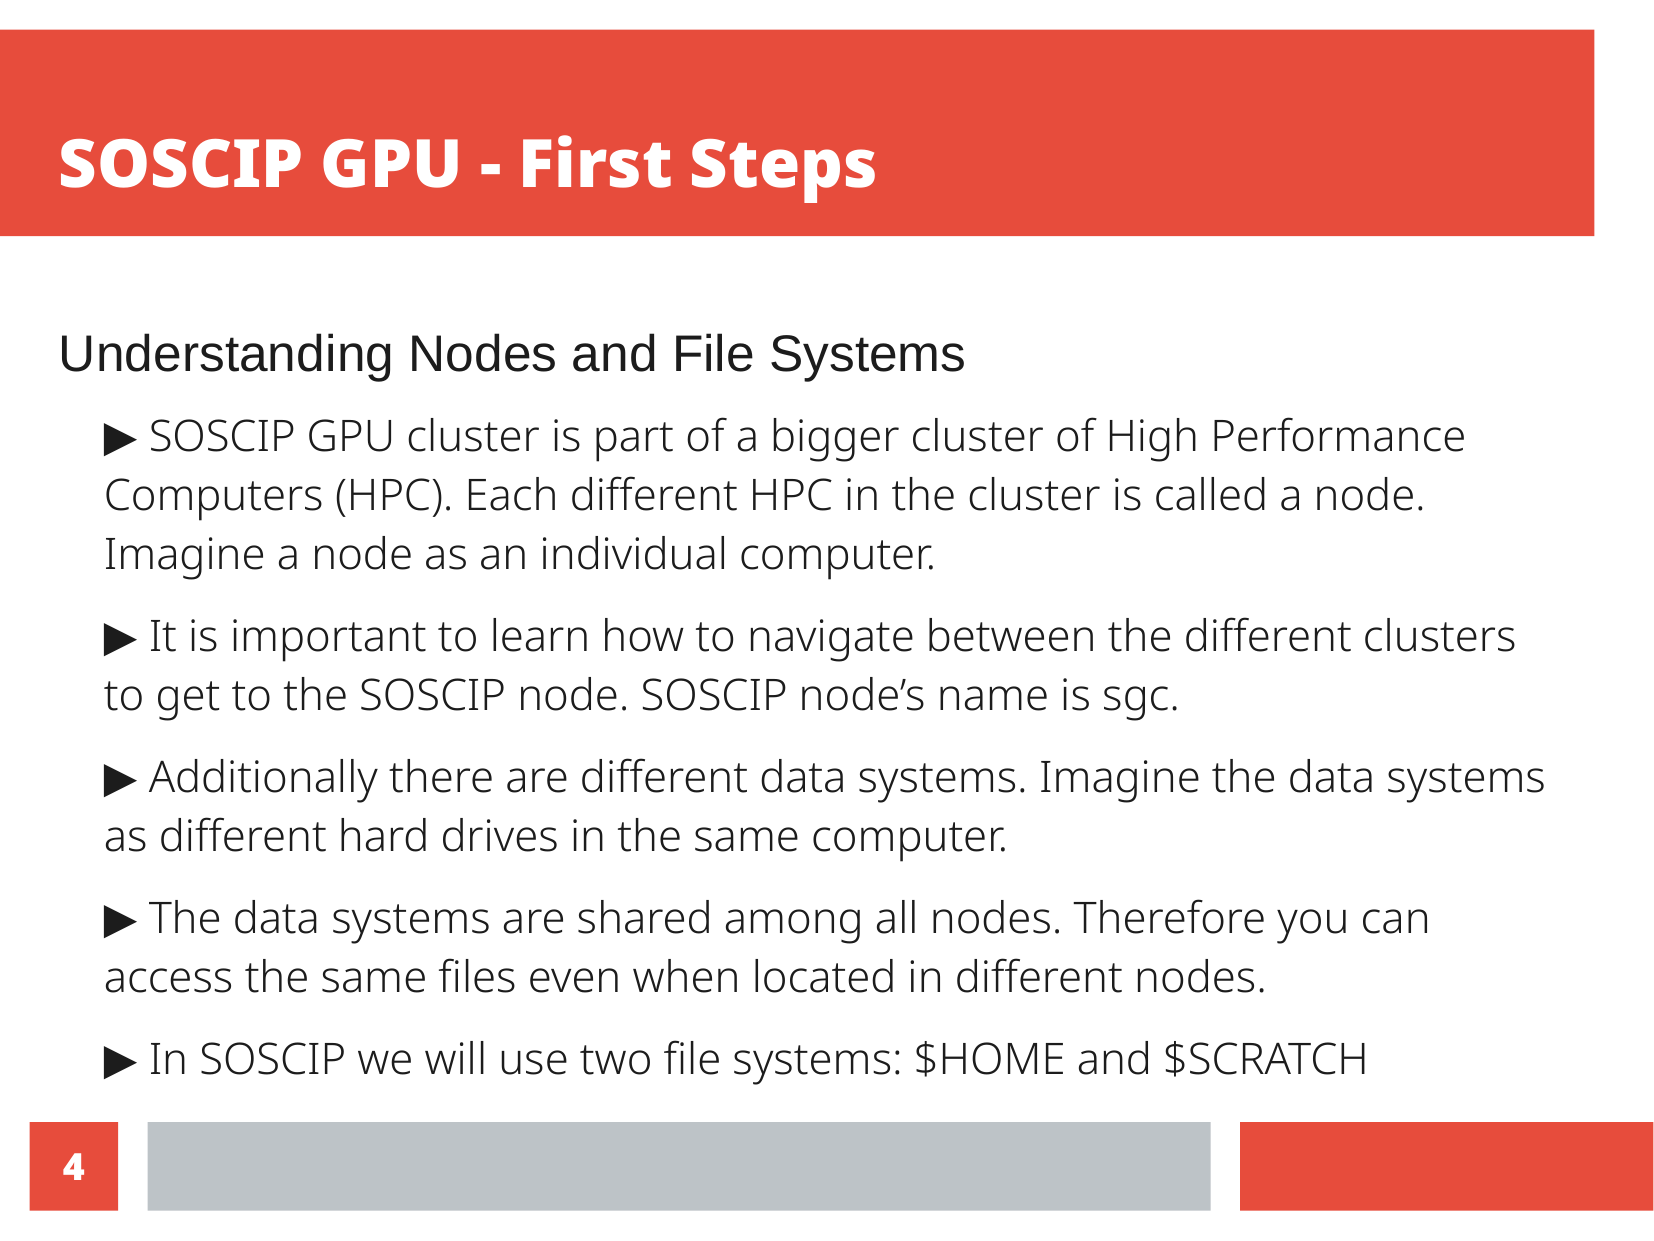

# SOSCIP GPU - First Steps
Understanding Nodes and File Systems
▶ SOSCIP GPU cluster is part of a bigger cluster of High Performance Computers (HPC). Each different HPC in the cluster is called a node. Imagine a node as an individual computer.
▶ It is important to learn how to navigate between the different clusters to get to the SOSCIP node. SOSCIP node’s name is sgc.
▶ Additionally there are different data systems. Imagine the data systems as different hard drives in the same computer.
▶ The data systems are shared among all nodes. Therefore you can access the same files even when located in different nodes.
▶ In SOSCIP we will use two file systems: $HOME and $SCRATCH
4